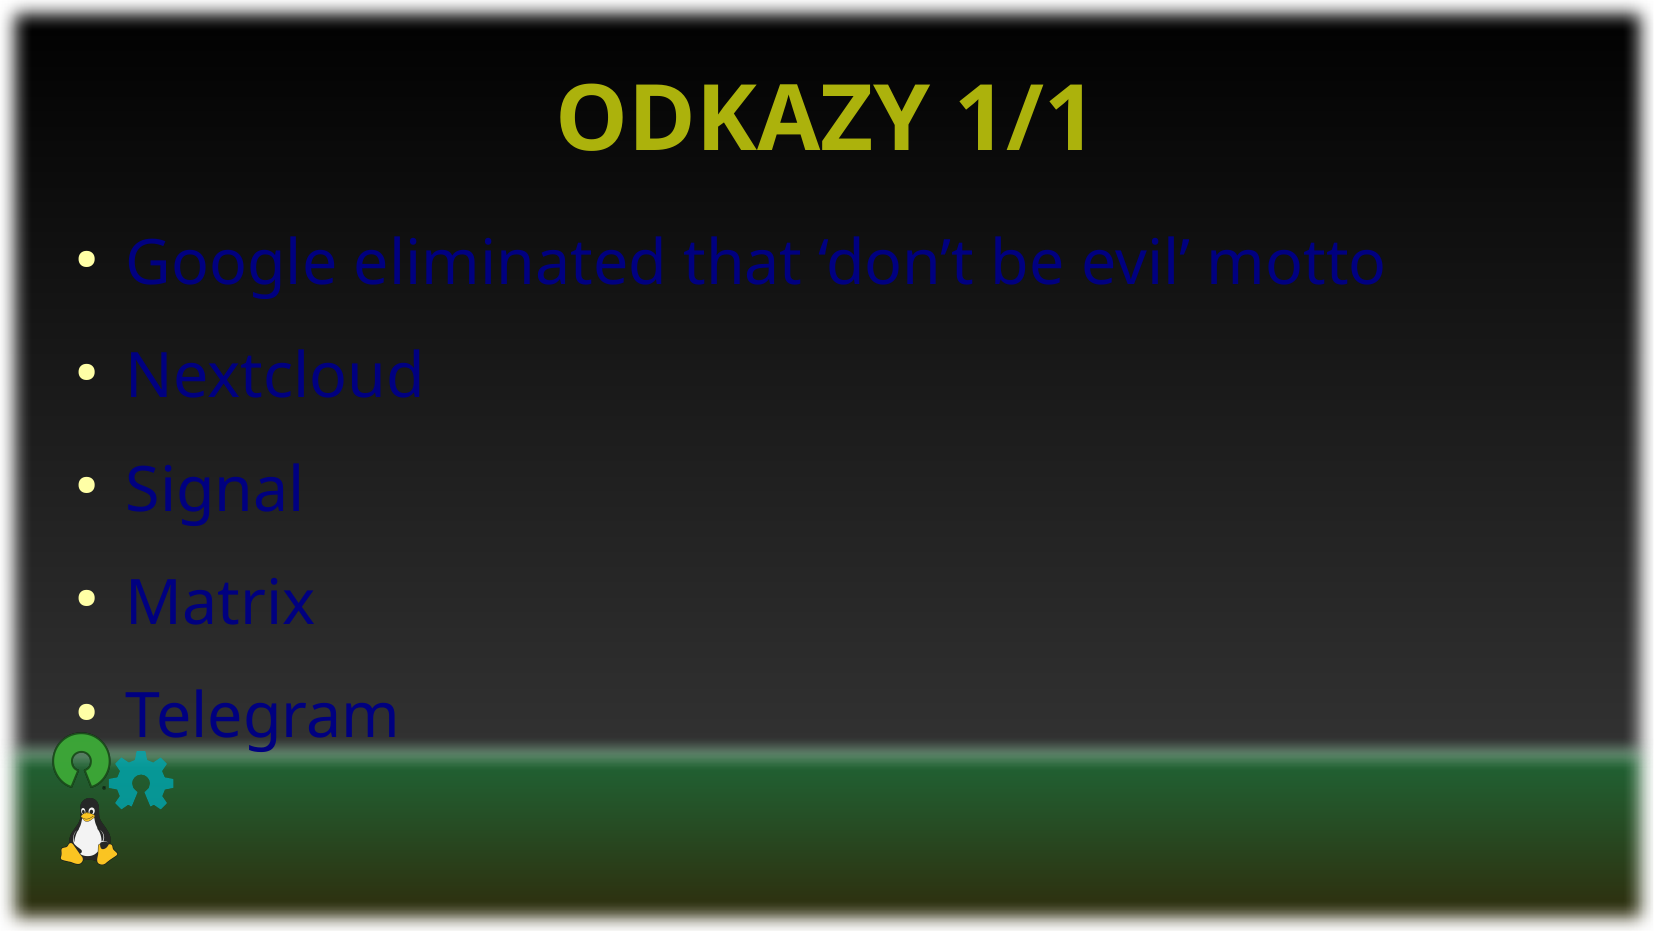

# Odkazy 1/1
Google eliminated that ‘don’t be evil’ motto
Nextcloud
Signal
Matrix
Telegram